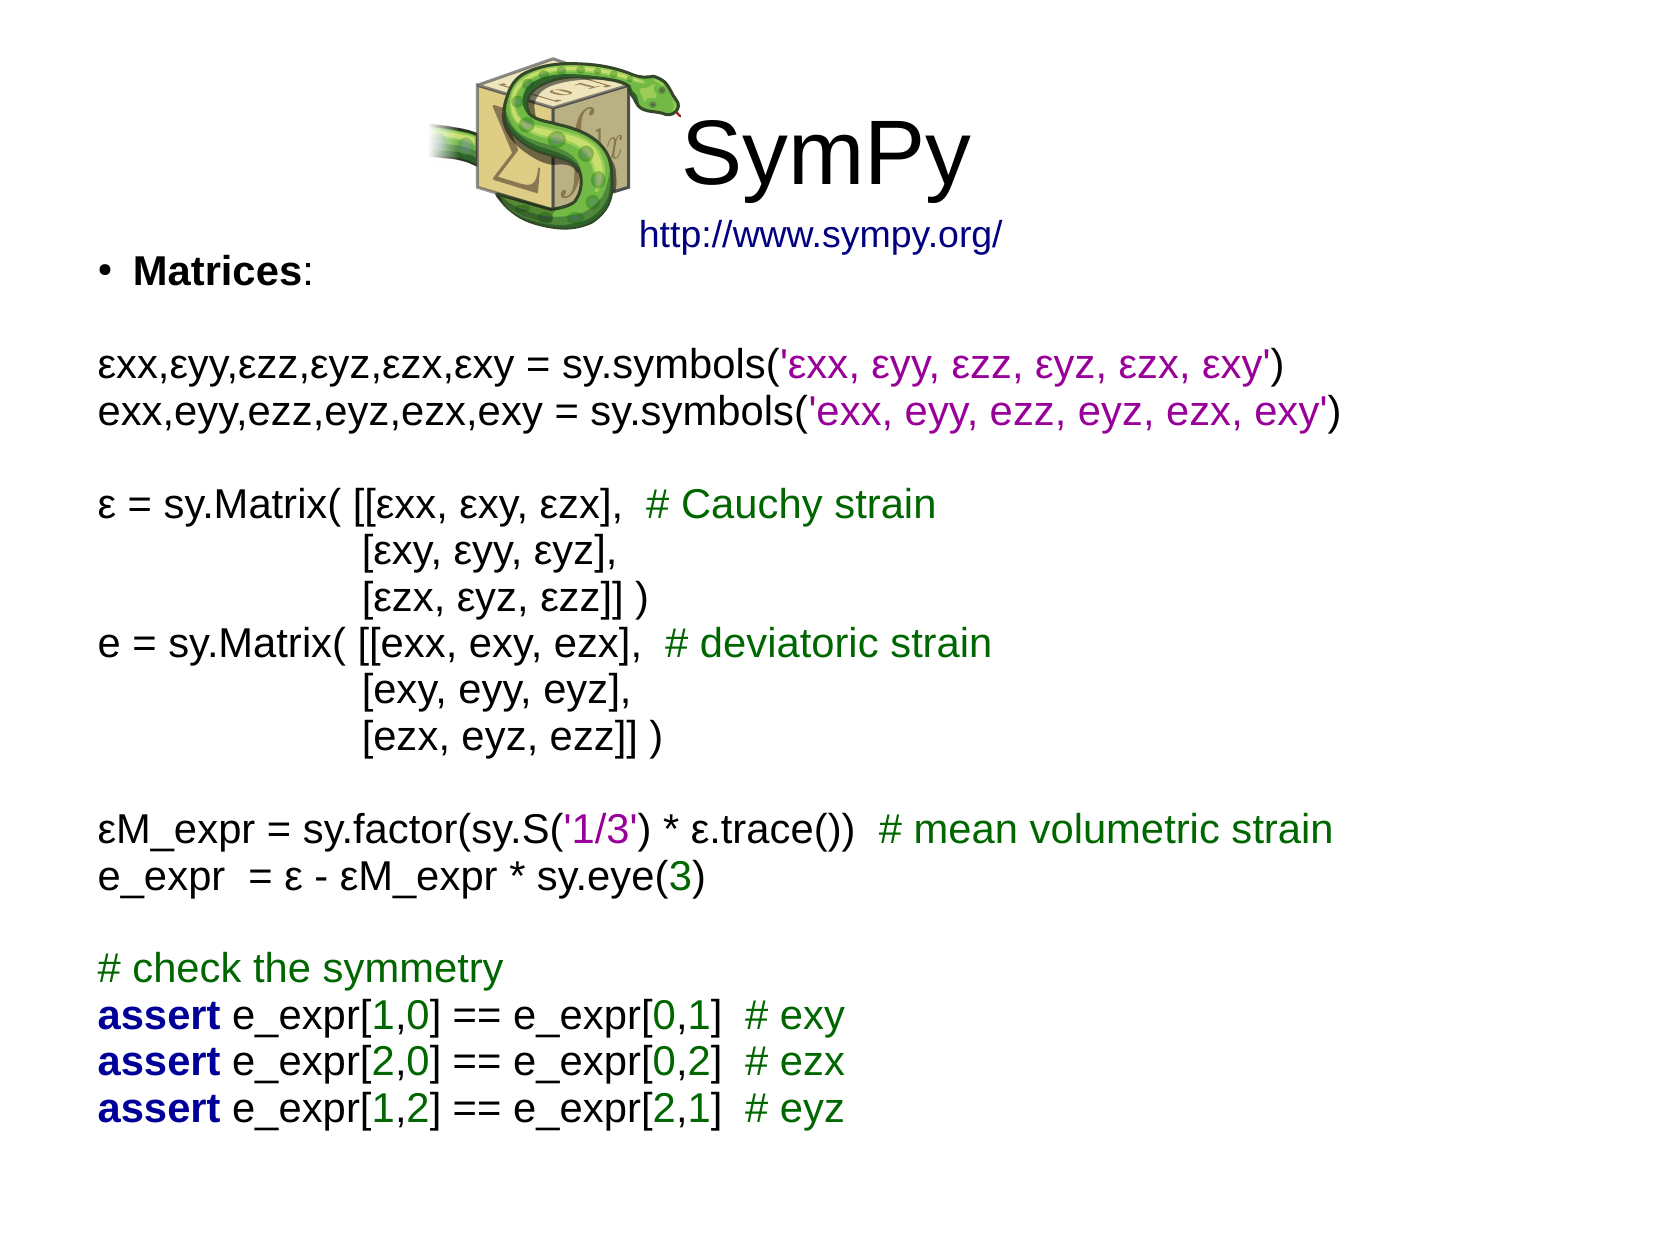

# SymPy
Matrices:
εxx,εyy,εzz,εyz,εzx,εxy = sy.symbols('εxx, εyy, εzz, εyz, εzx, εxy')
exx,eyy,ezz,eyz,ezx,exy = sy.symbols('exx, eyy, ezz, eyz, ezx, exy')
ε = sy.Matrix( [[εxx, εxy, εzx], # Cauchy strain
 [εxy, εyy, εyz],
 [εzx, εyz, εzz]] )
e = sy.Matrix( [[exx, exy, ezx], # deviatoric strain
 [exy, eyy, eyz],
 [ezx, eyz, ezz]] )
εM_expr = sy.factor(sy.S('1/3') * ε.trace()) # mean volumetric strain
e_expr = ε - εM_expr * sy.eye(3)
# check the symmetry
assert e_expr[1,0] == e_expr[0,1] # exy
assert e_expr[2,0] == e_expr[0,2] # ezx
assert e_expr[1,2] == e_expr[2,1] # eyz
http://www.sympy.org/